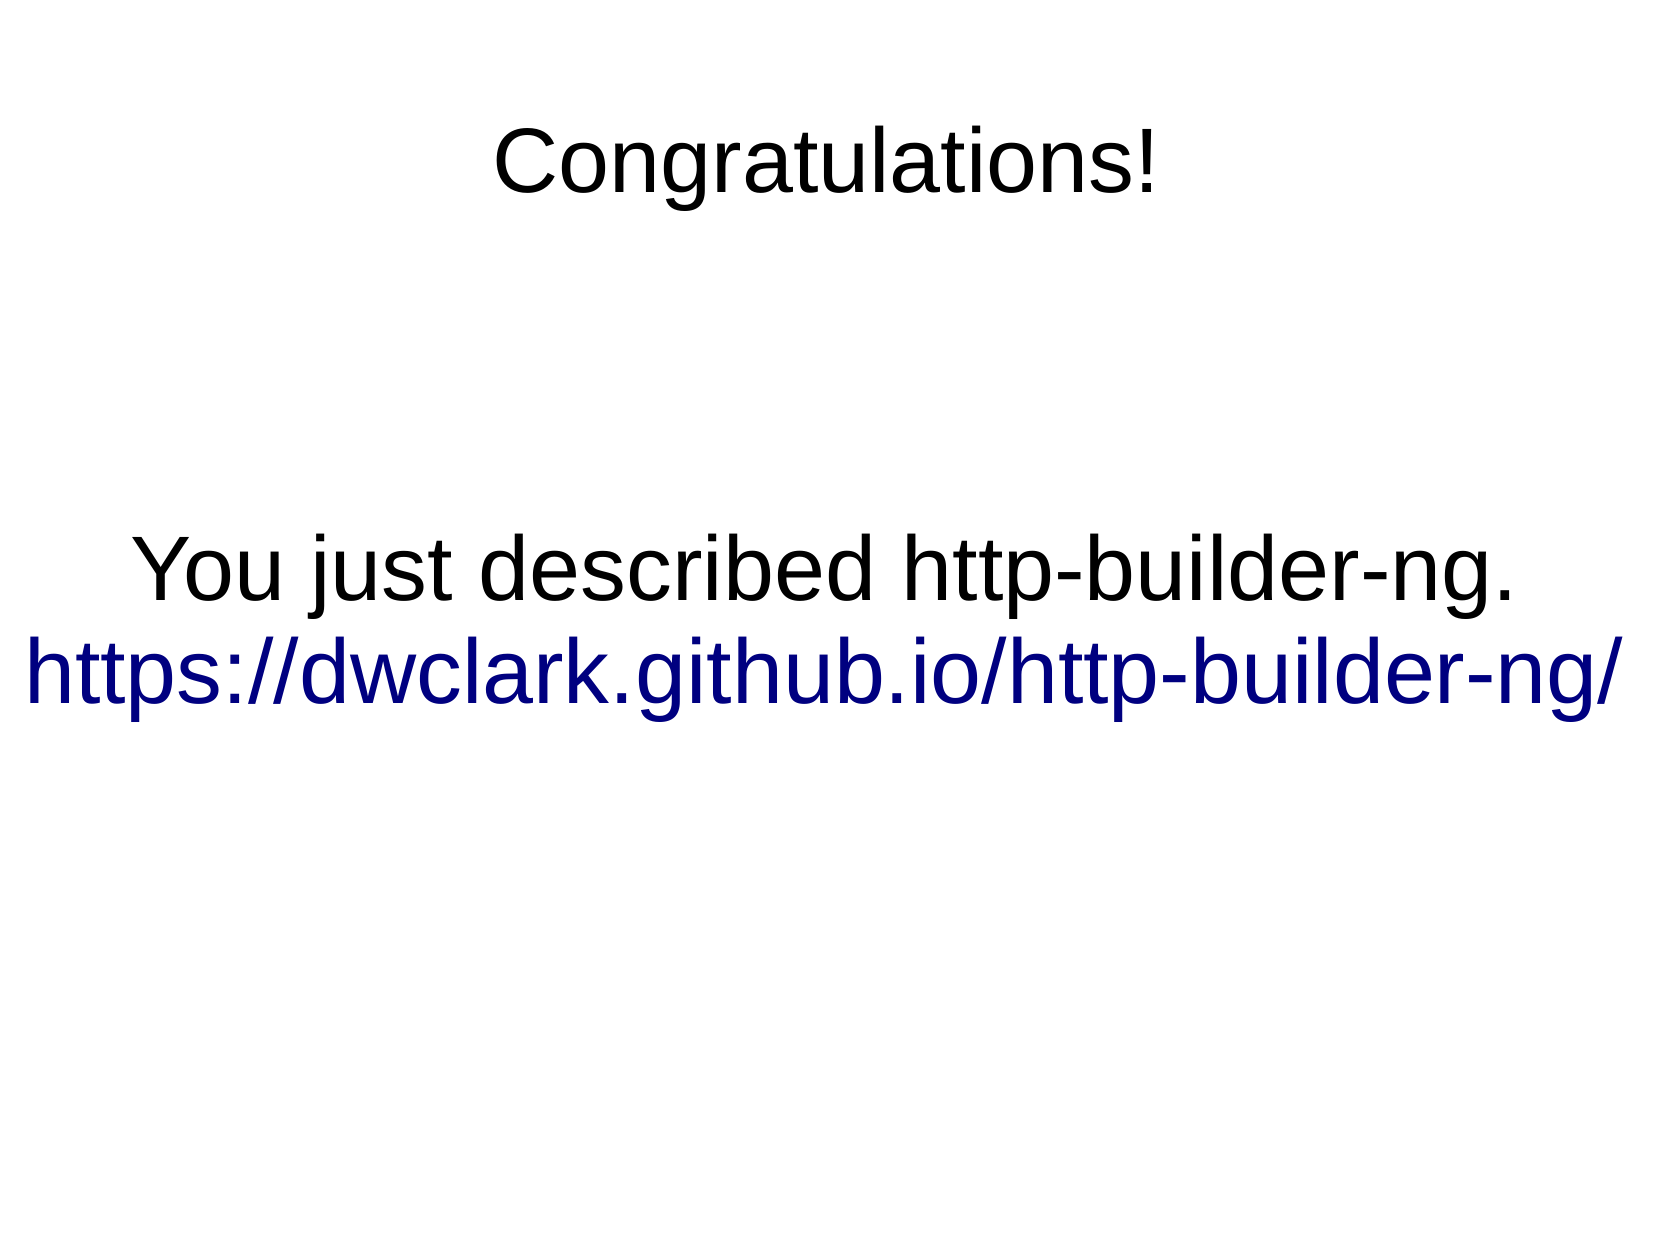

# Congratulations!
You just described http-builder-ng.
https://dwclark.github.io/http-builder-ng/